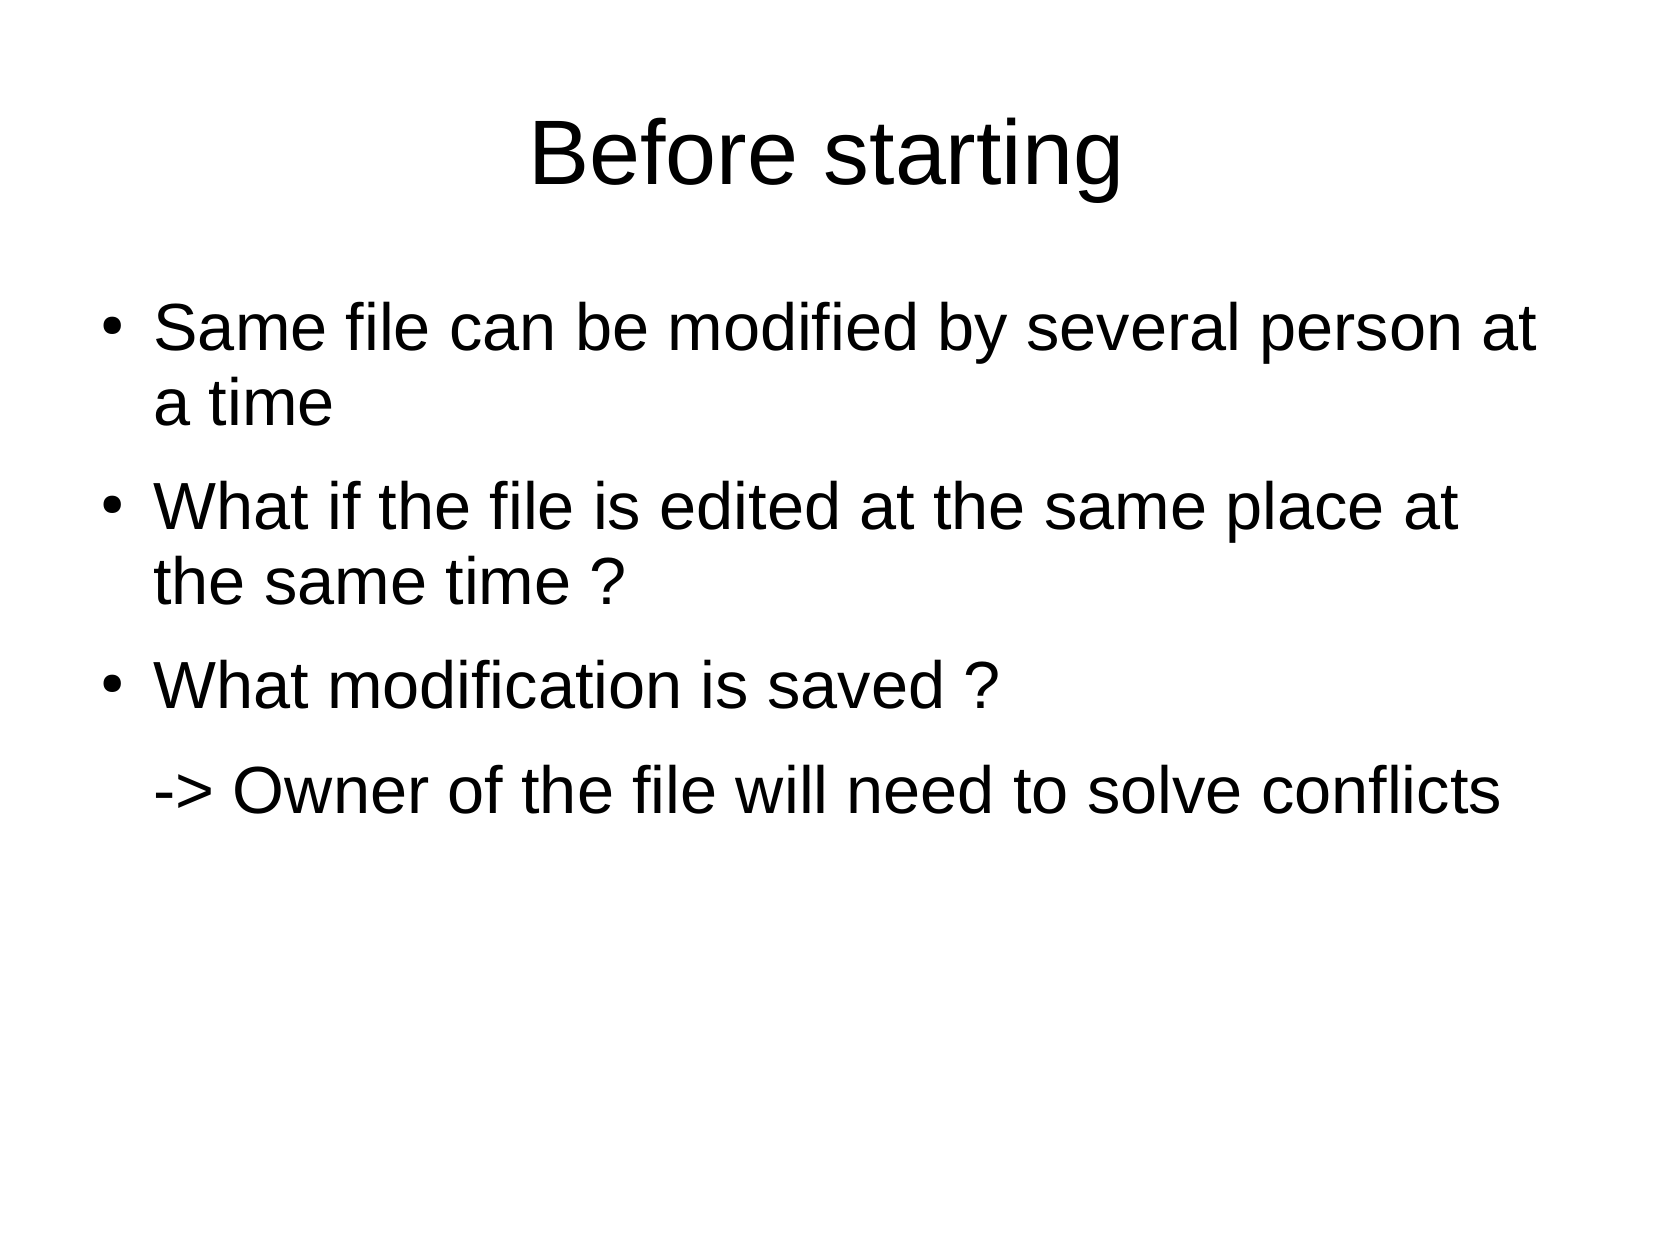

# Before starting
Same file can be modified by several person at a time
What if the file is edited at the same place at the same time ?
What modification is saved ?
-> Owner of the file will need to solve conflicts